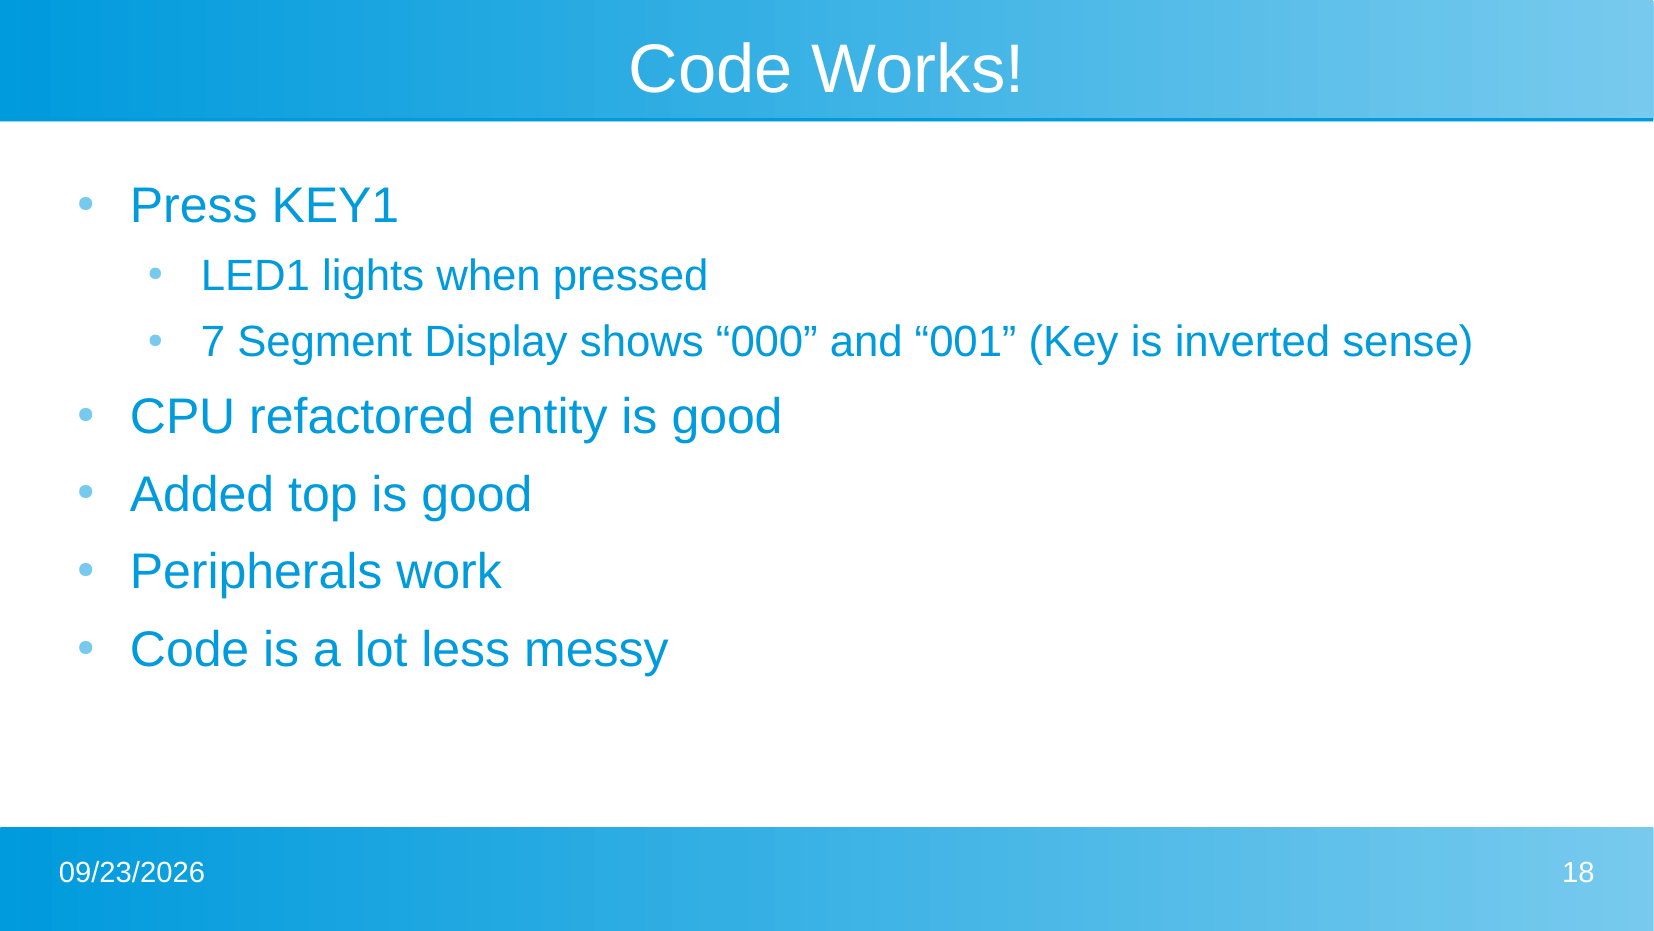

# Code Works!
Press KEY1
LED1 lights when pressed
7 Segment Display shows “000” and “001” (Key is inverted sense)
CPU refactored entity is good
Added top is good
Peripherals work
Code is a lot less messy
18